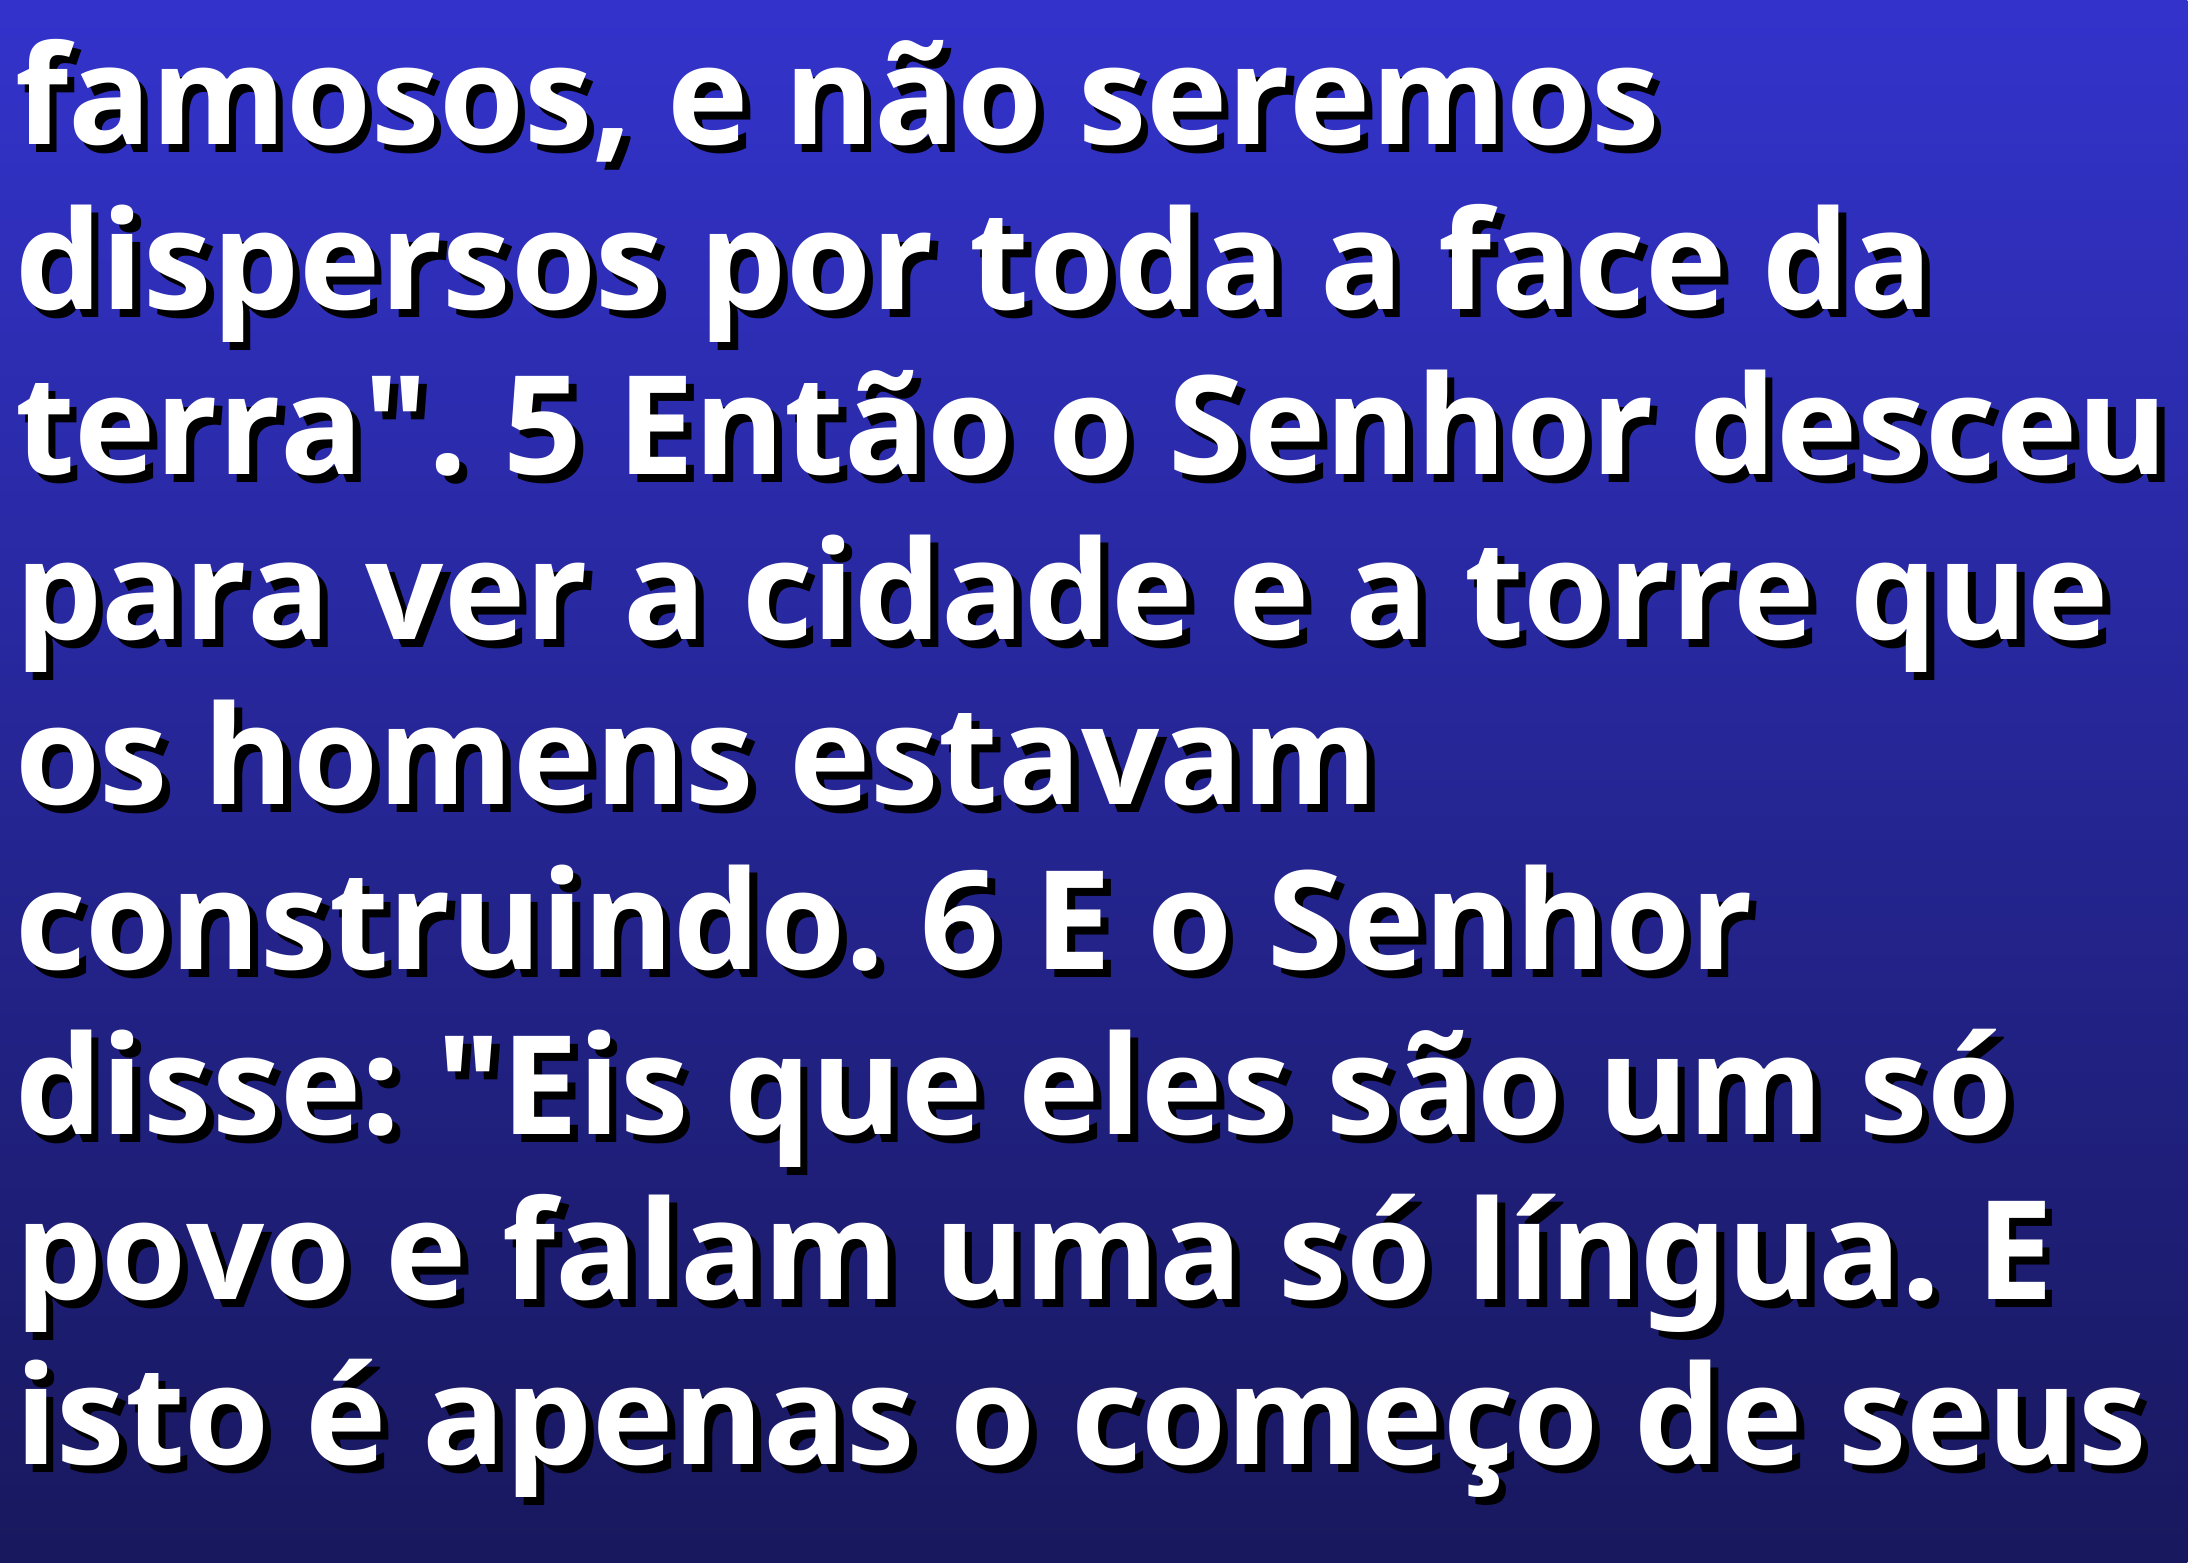

famosos, e não seremos dispersos por toda a face da terra". 5 Então o Senhor desceu para ver a cidade e a torre que os homens estavam construindo. 6 E o Senhor disse: "Eis que eles são um só povo e falam uma só língua. E isto é apenas o começo de seus